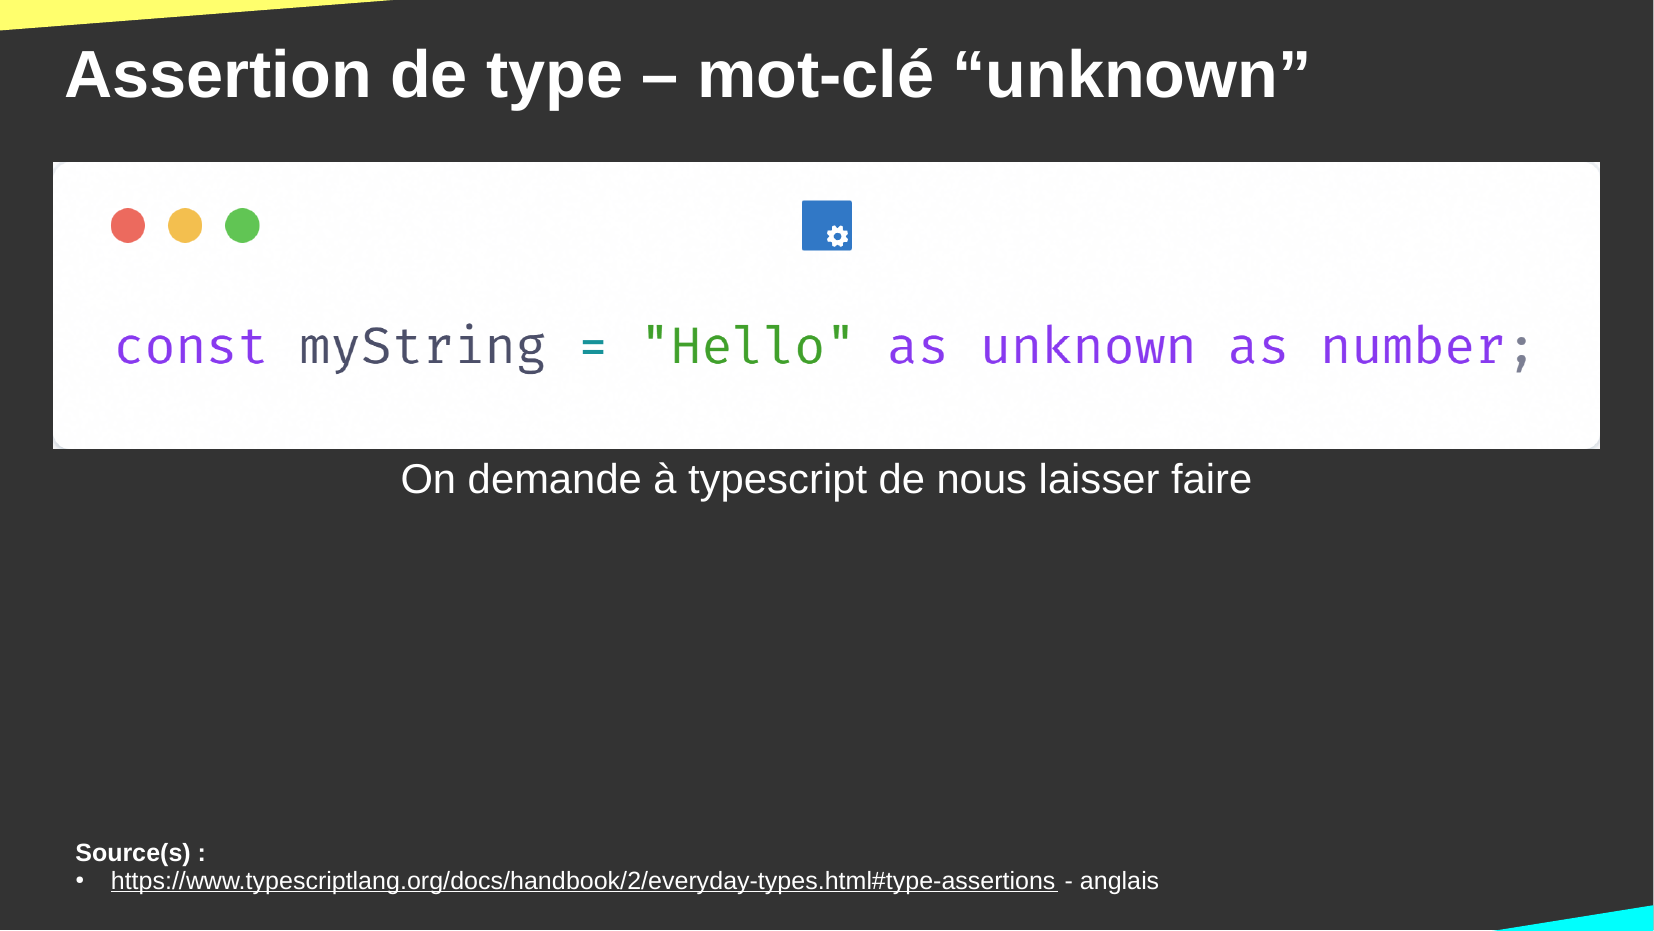

# Assertion de type – mot-clé “unknown”
On demande à typescript de nous laisser faire
Source(s) :
https://www.typescriptlang.org/docs/handbook/2/everyday-types.html#type-assertions - anglais